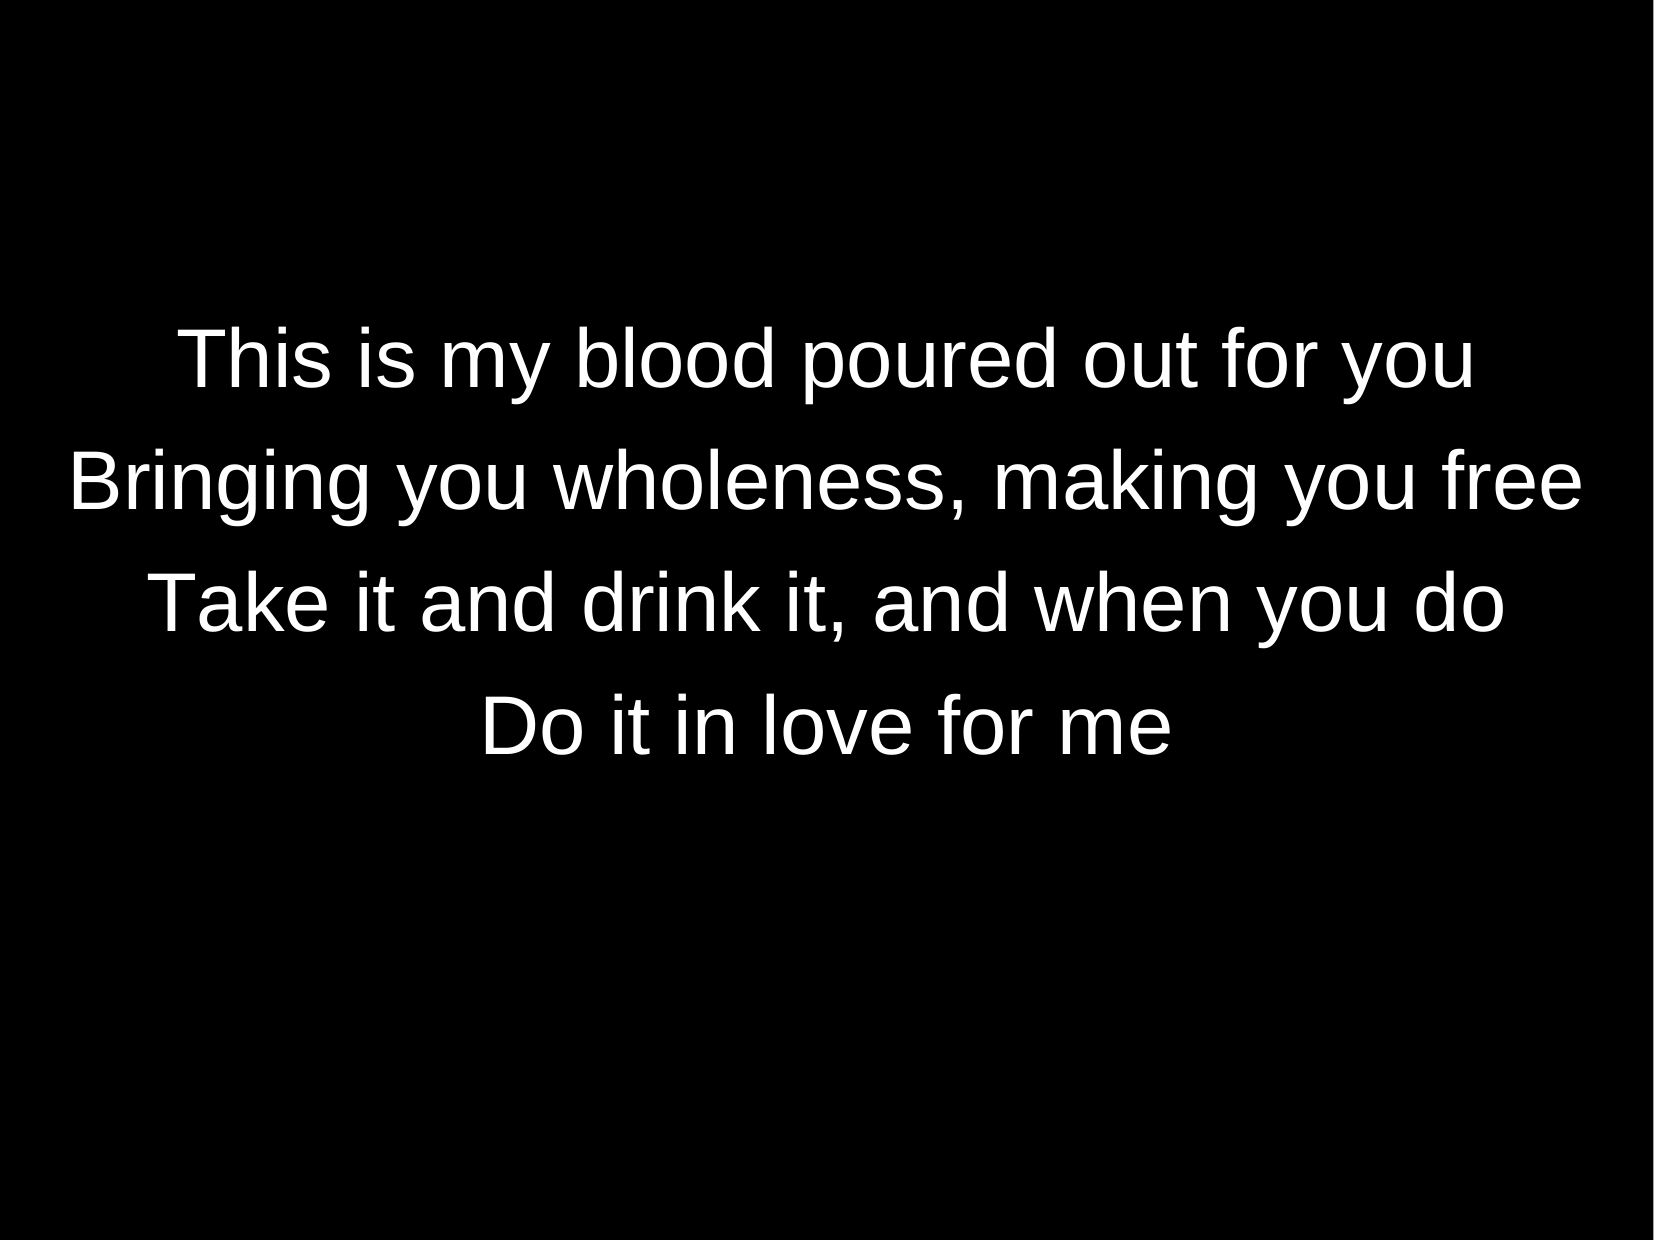

#
This is my blood poured out for you
Bringing you wholeness, making you free
Take it and drink it, and when you do
Do it in love for me